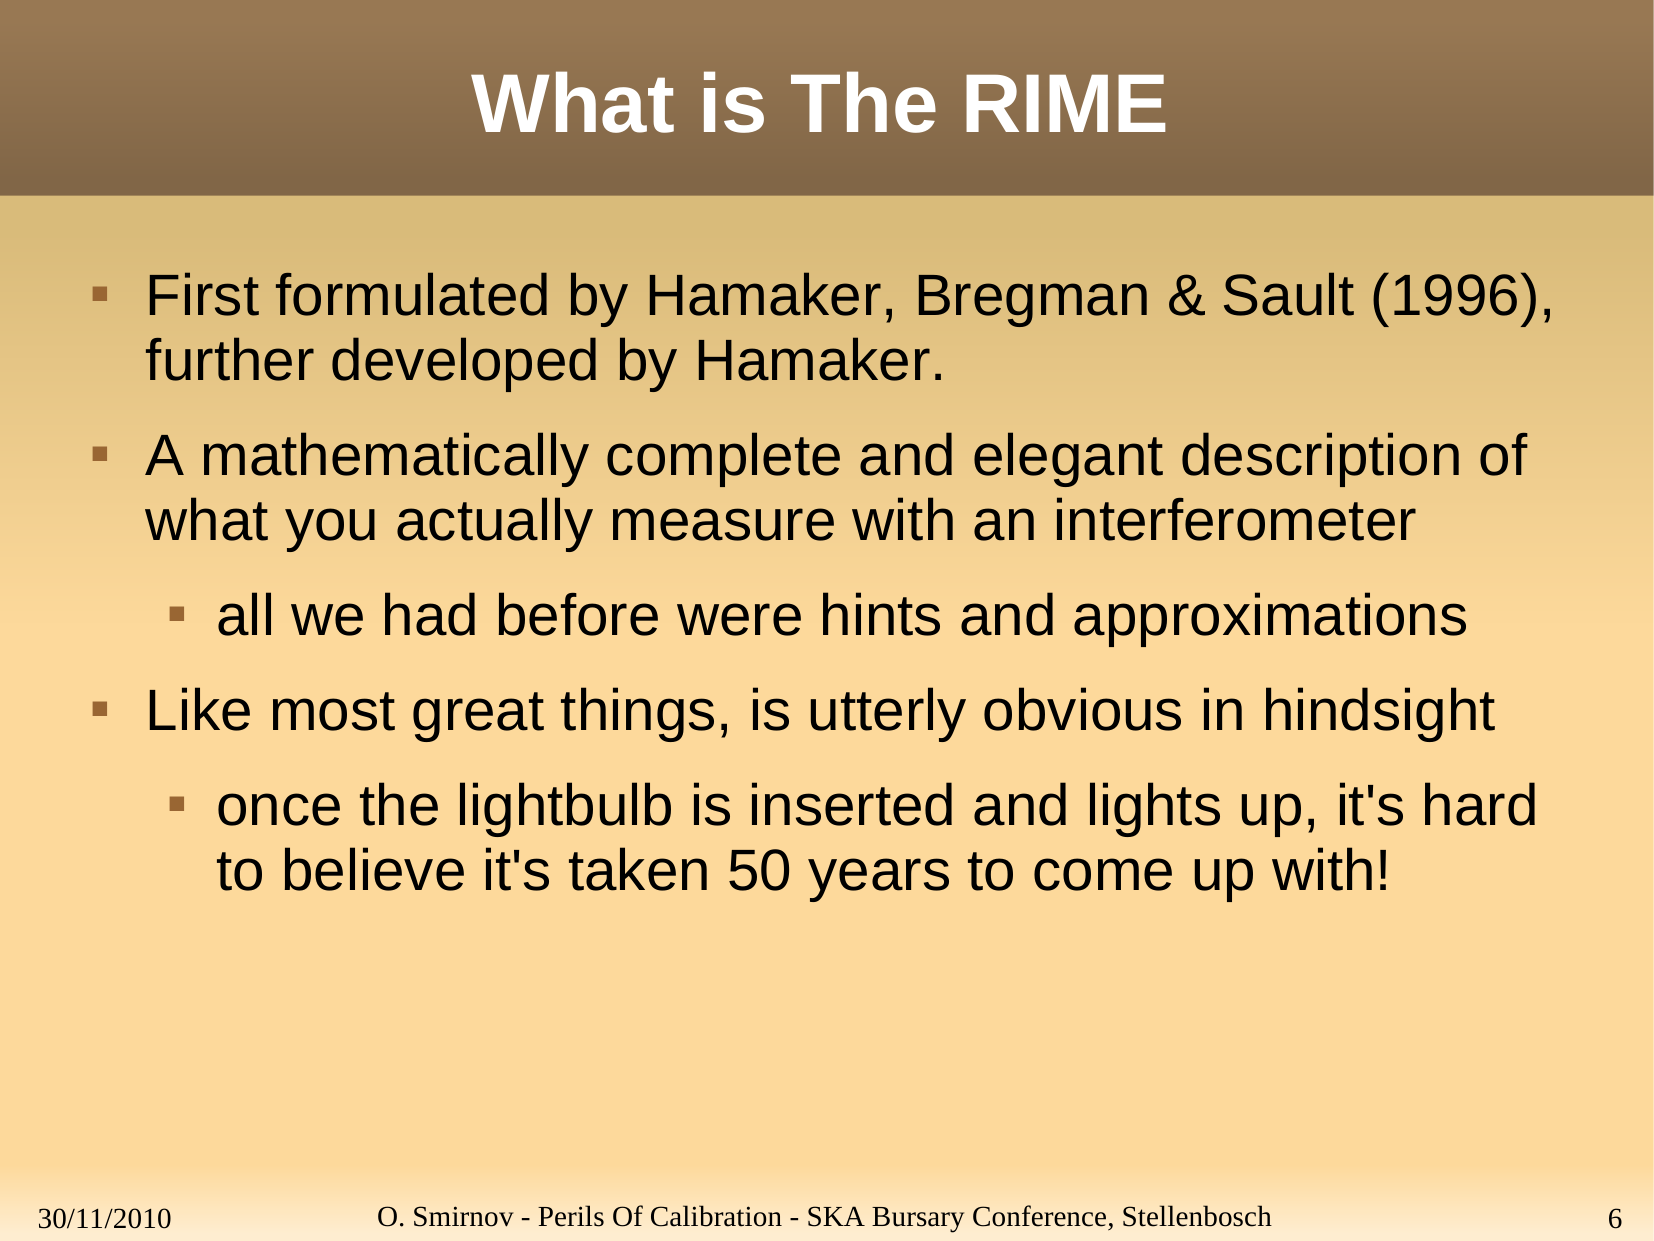

# What is The RIME
First formulated by Hamaker, Bregman & Sault (1996), further developed by Hamaker.
A mathematically complete and elegant description of what you actually measure with an interferometer
all we had before were hints and approximations
Like most great things, is utterly obvious in hindsight
once the lightbulb is inserted and lights up, it's hard to believe it's taken 50 years to come up with!
O. Smirnov - Perils Of Calibration - SKA Bursary Conference, Stellenbosch
30/11/2010
6